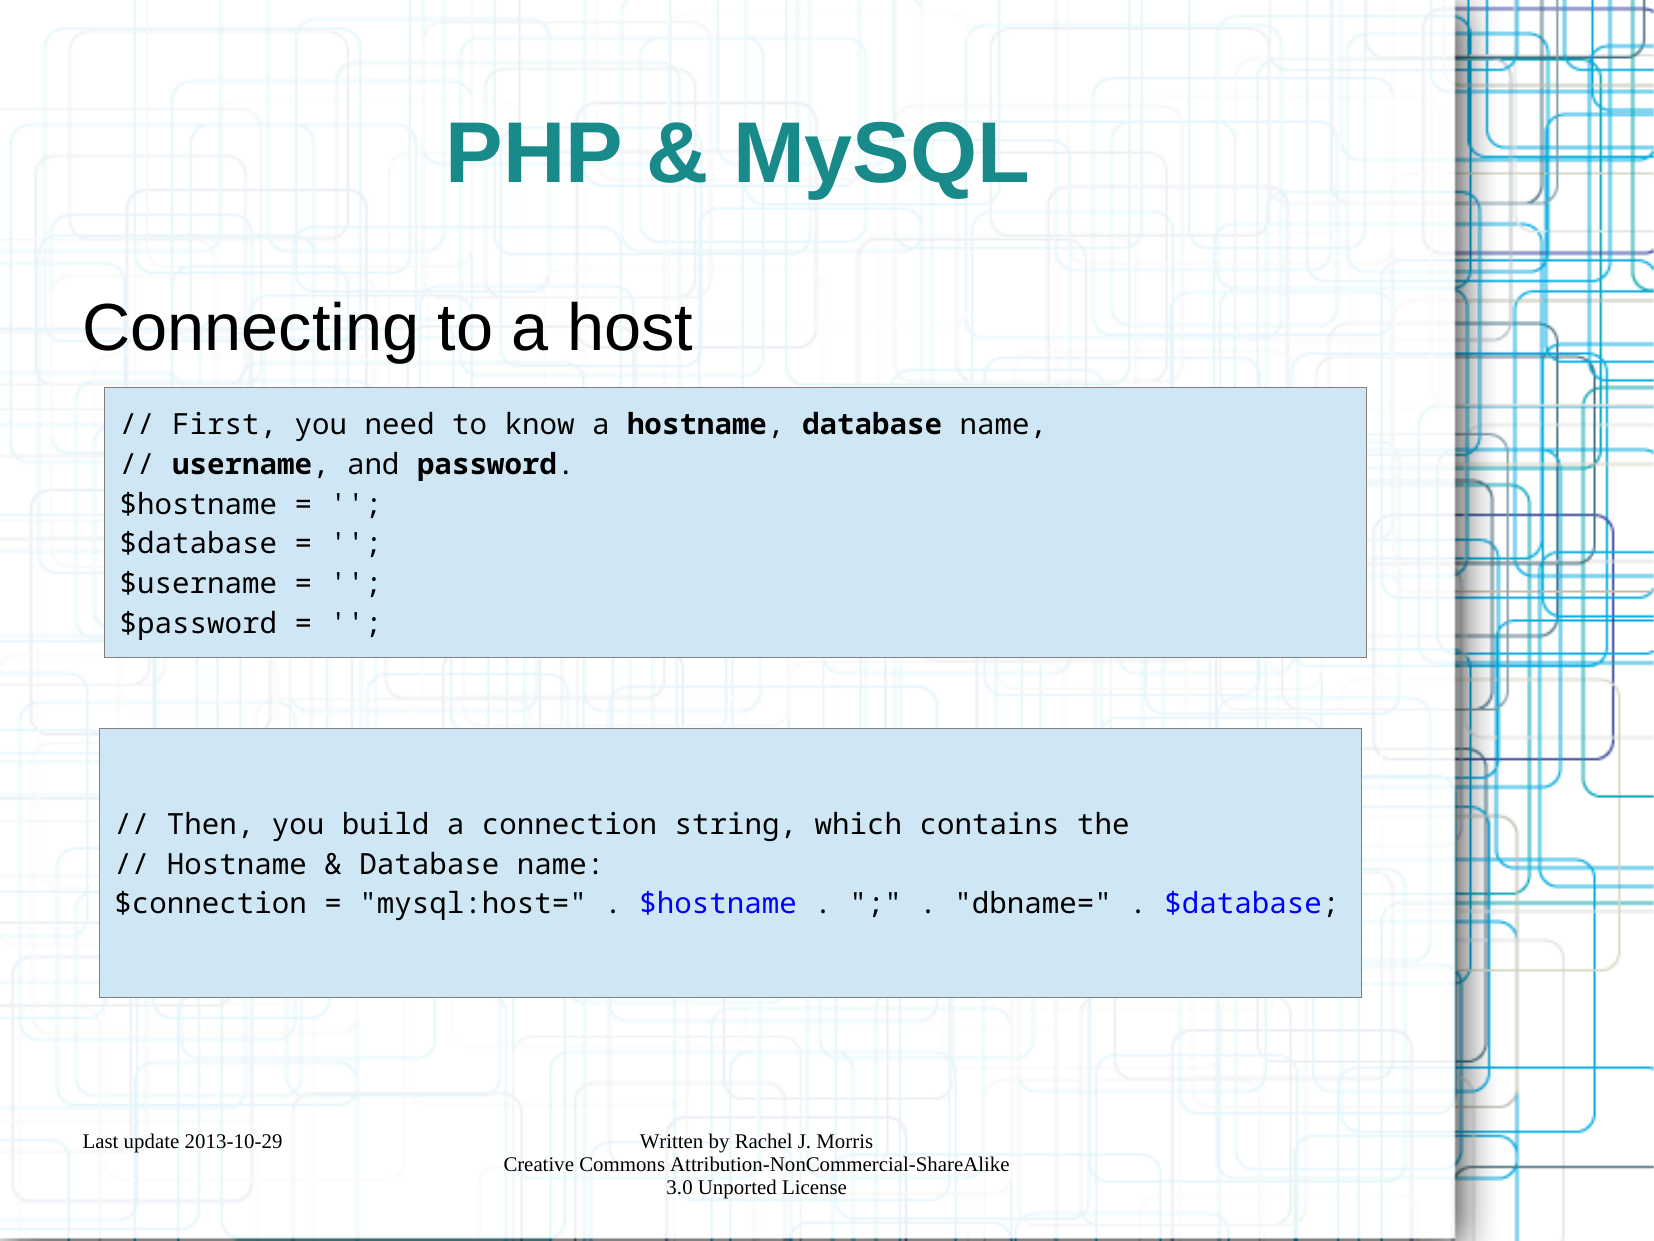

# PHP & MySQL
Connecting to a host
// First, you need to know a hostname, database name,
// username, and password.
$hostname = '';
$database = '';
$username = '';
$password = '';
// Then, you build a connection string, which contains the
// Hostname & Database name:
$connection = "mysql:host=" . $hostname . ";" . "dbname=" . $database;